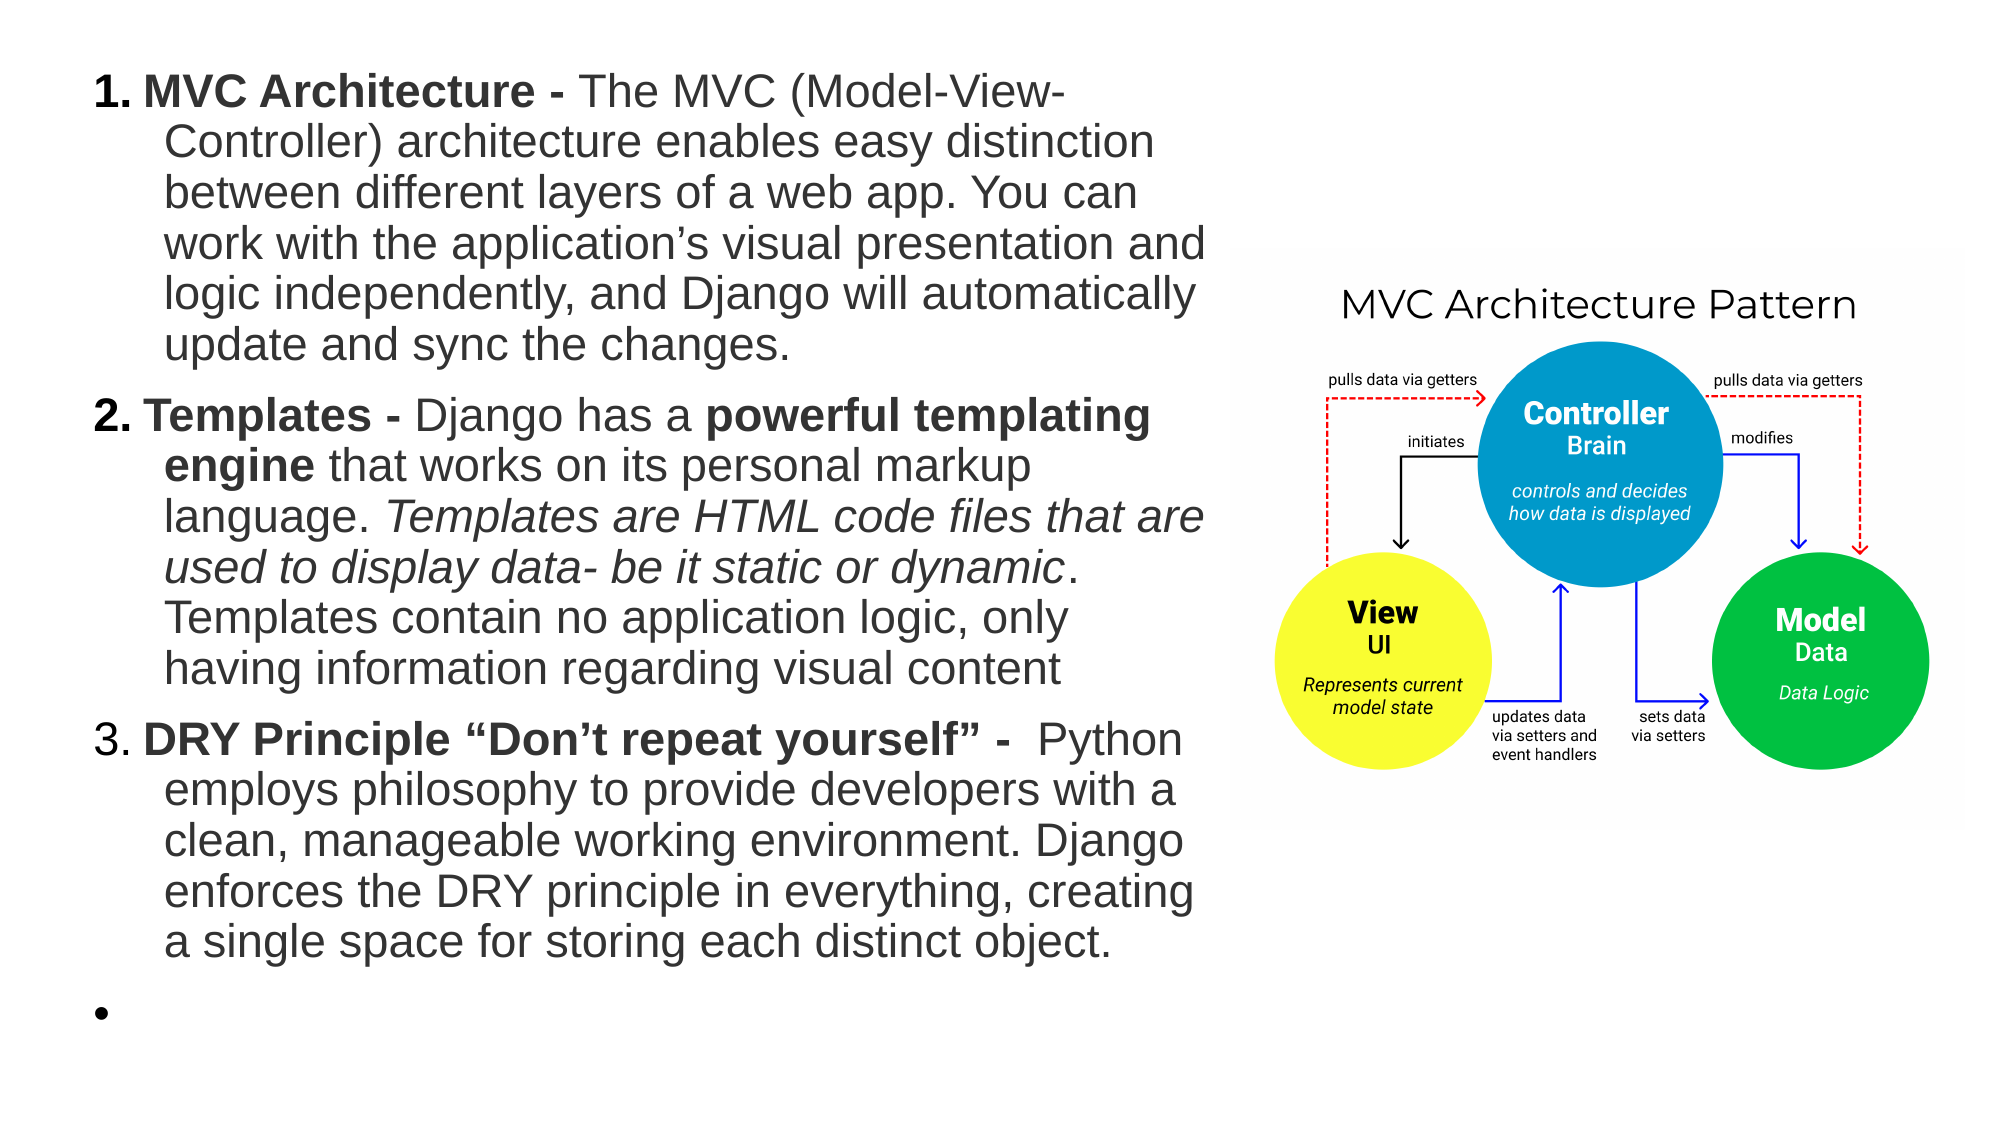

# MVC Architecture - The MVC (Model-View-Controller) architecture enables easy distinction between different layers of a web app. You can work with the application’s visual presentation and logic independently, and Django will automatically update and sync the changes.
 Templates - Django has a powerful templating engine that works on its personal markup language. Templates are HTML code files that are used to display data- be it static or dynamic. Templates contain no application logic, only having information regarding visual content
 DRY Principle “Don’t repeat yourself” -  Python employs philosophy to provide developers with a clean, manageable working environment. Django enforces the DRY principle in everything, creating a single space for storing each distinct object.